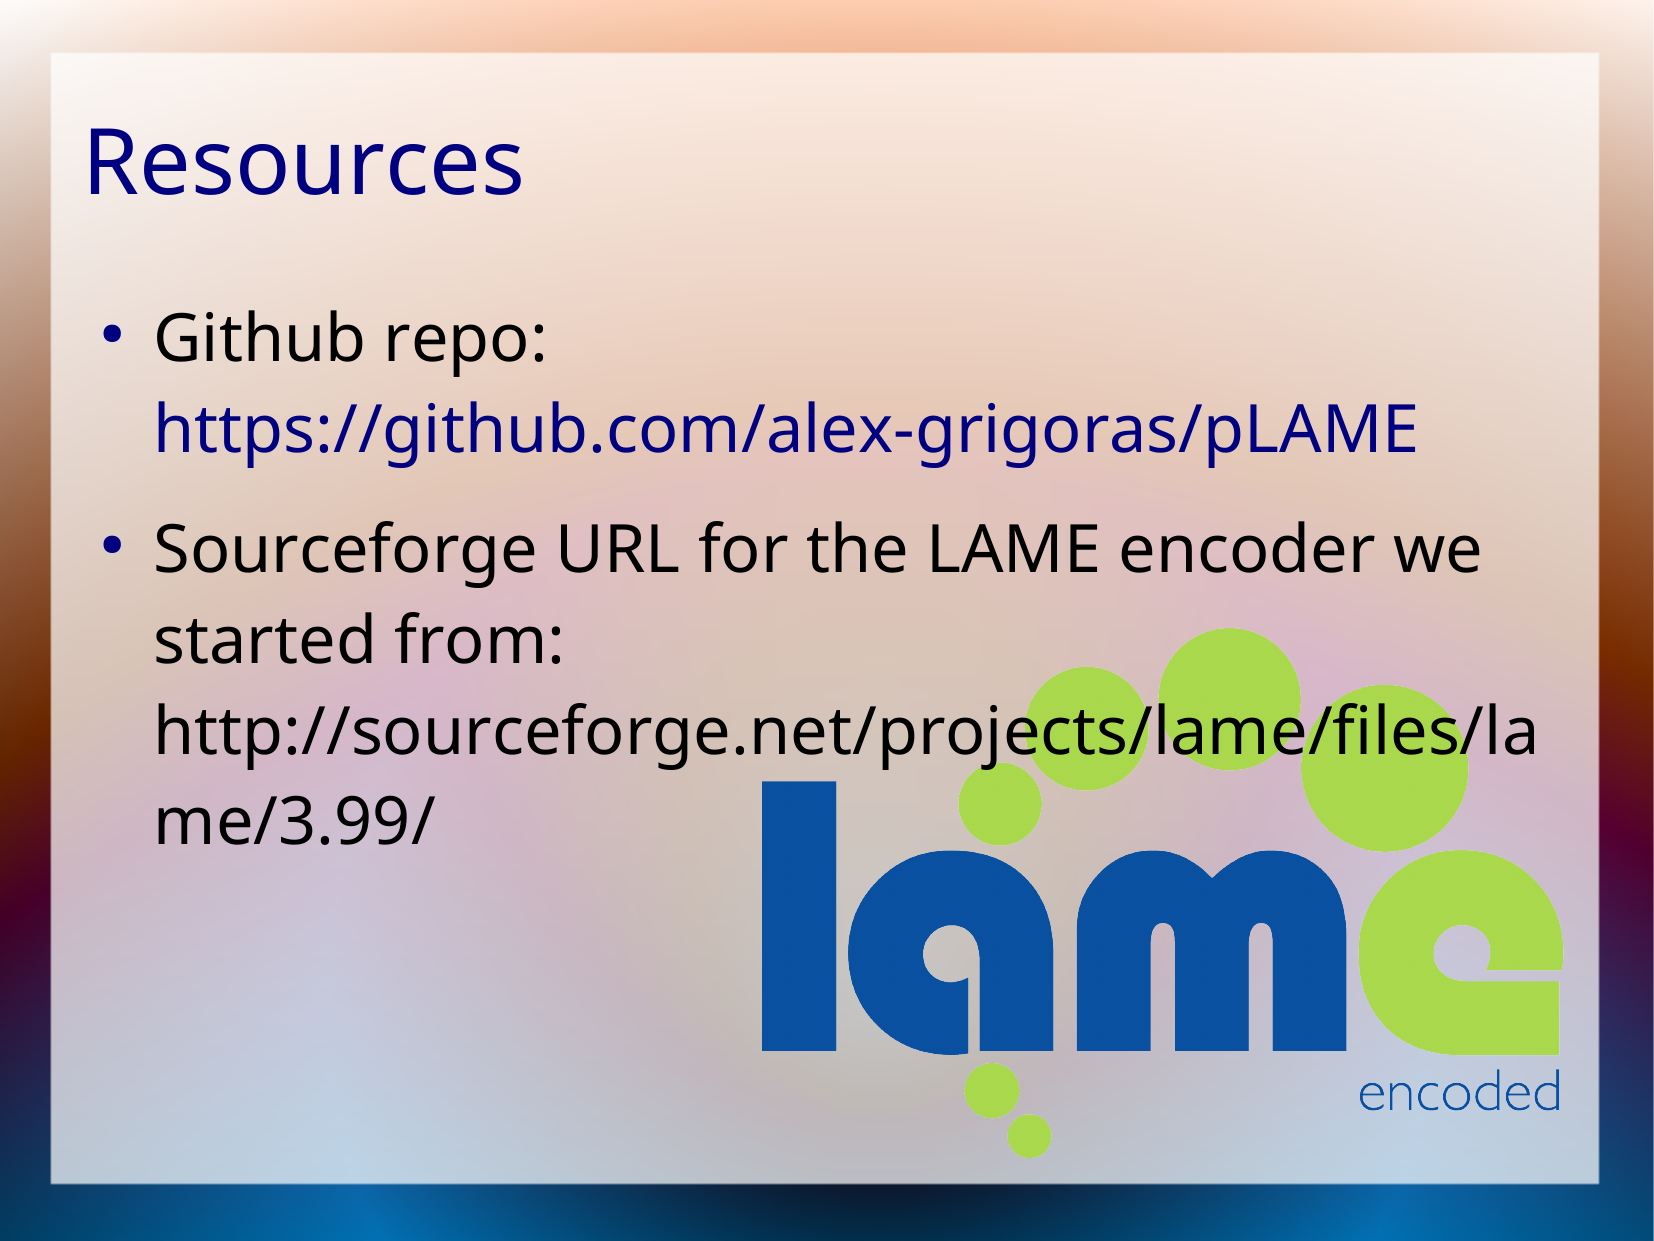

# Resources
Github repo: https://github.com/alex-grigoras/pLAME
Sourceforge URL for the LAME encoder we started from: http://sourceforge.net/projects/lame/files/lame/3.99/